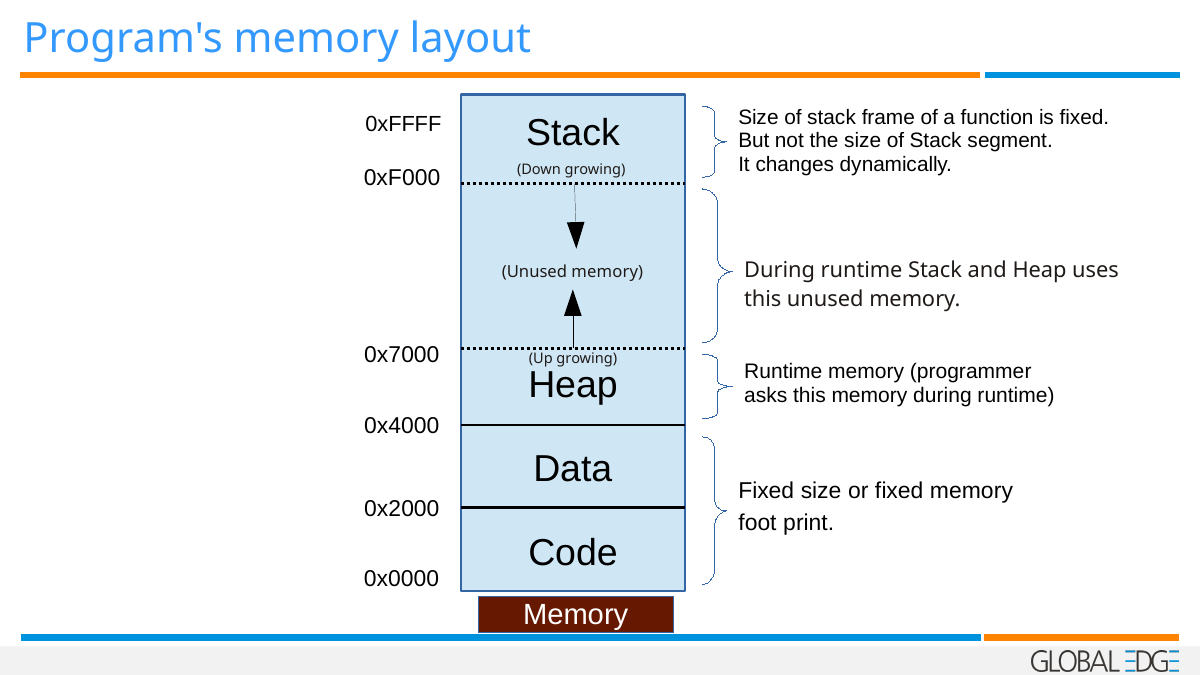

# Program's memory layout
Stack
Heap
Data
Code
Size of stack frame of a function is fixed.
But not the size of Stack segment.
It changes dynamically.
0xFFFF
 (Down growing)
0xF000
During runtime Stack and Heap uses this unused memory.
(Unused memory)
0x7000
(Up growing)
Runtime memory (programmer asks this memory during runtime)
0x4000
Fixed size or fixed memory
foot print.
0x2000
0x0000
Memory